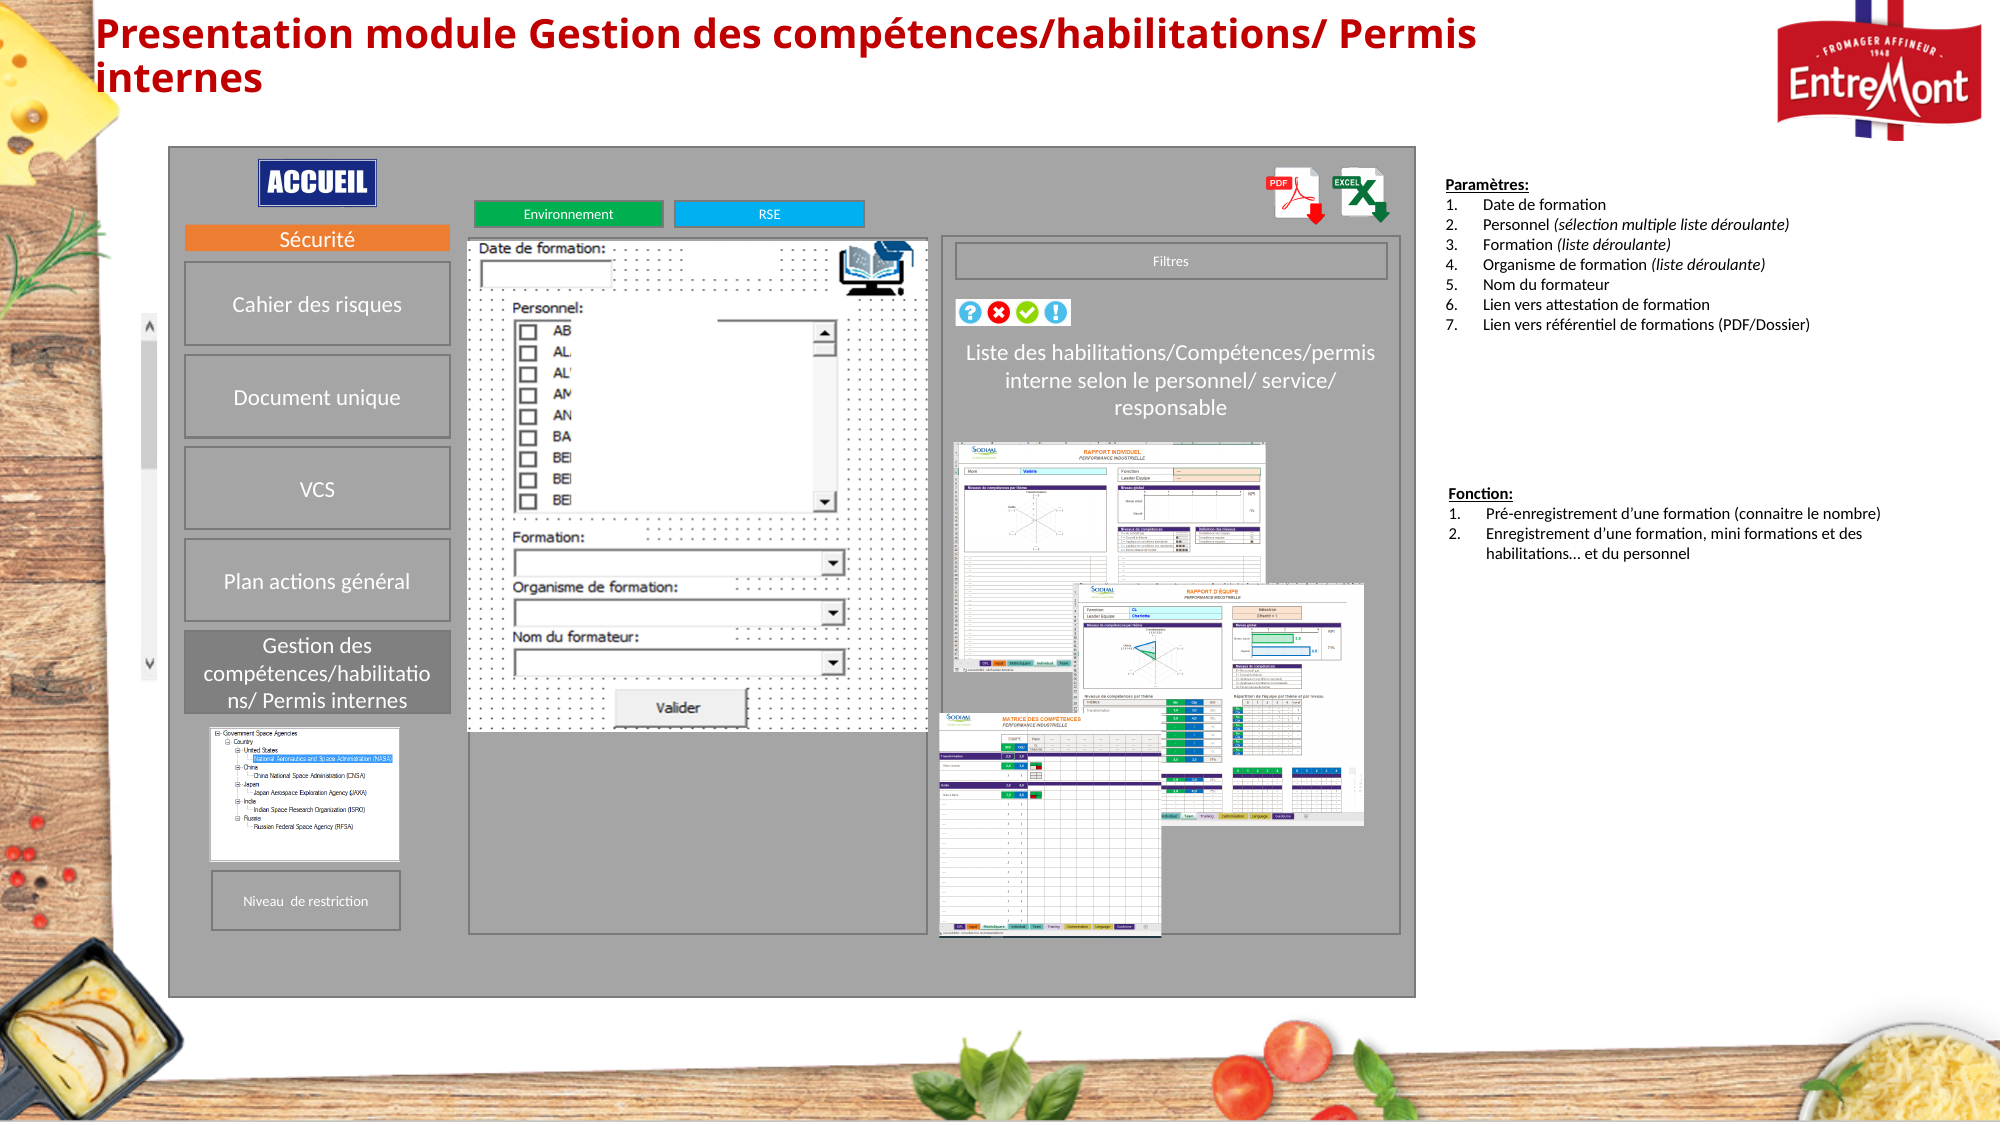

Presentation module Gestion des compétences/habilitations/ Permis internes
Paramètres:
Date de formation
Personnel (sélection multiple liste déroulante)
Formation (liste déroulante)
Organisme de formation (liste déroulante)
Nom du formateur
Lien vers attestation de formation
Lien vers référentiel de formations (PDF/Dossier)
Environnement
RSE
Sécurité
Liste des habilitations/Compétences/permis interne selon le personnel/ service/ responsable
Formulaire
Filtres
Cahier des risques
Document unique
VCS
Fonction:
Pré-enregistrement d’une formation (connaitre le nombre)
Enregistrement d’une formation, mini formations et des habilitations… et du personnel
Plan actions général
Gestion des compétences/habilitations/ Permis internes
Niveau de restriction